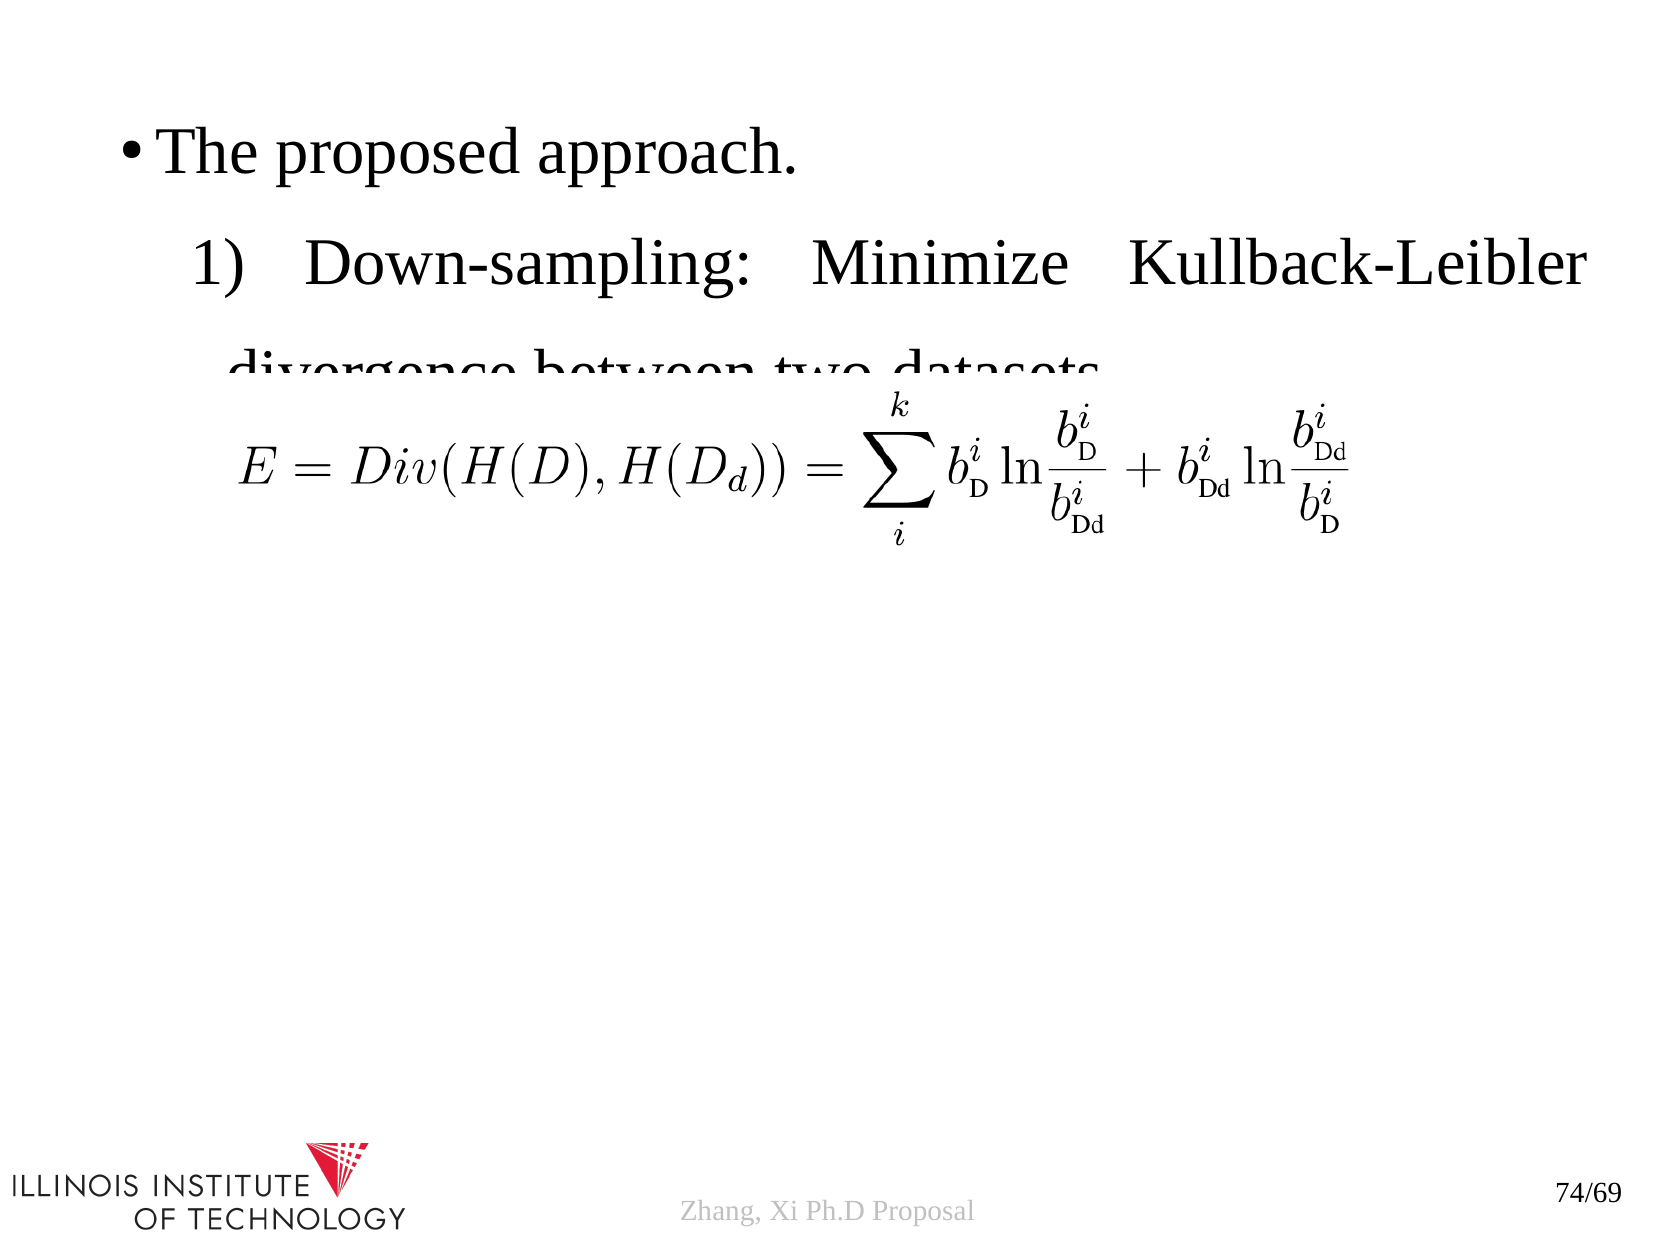

The proposed approach.
 Down-sampling: Minimize Kullback-Leibler divergence between two datasets.
74
Zhang, Xi Ph.D Proposal